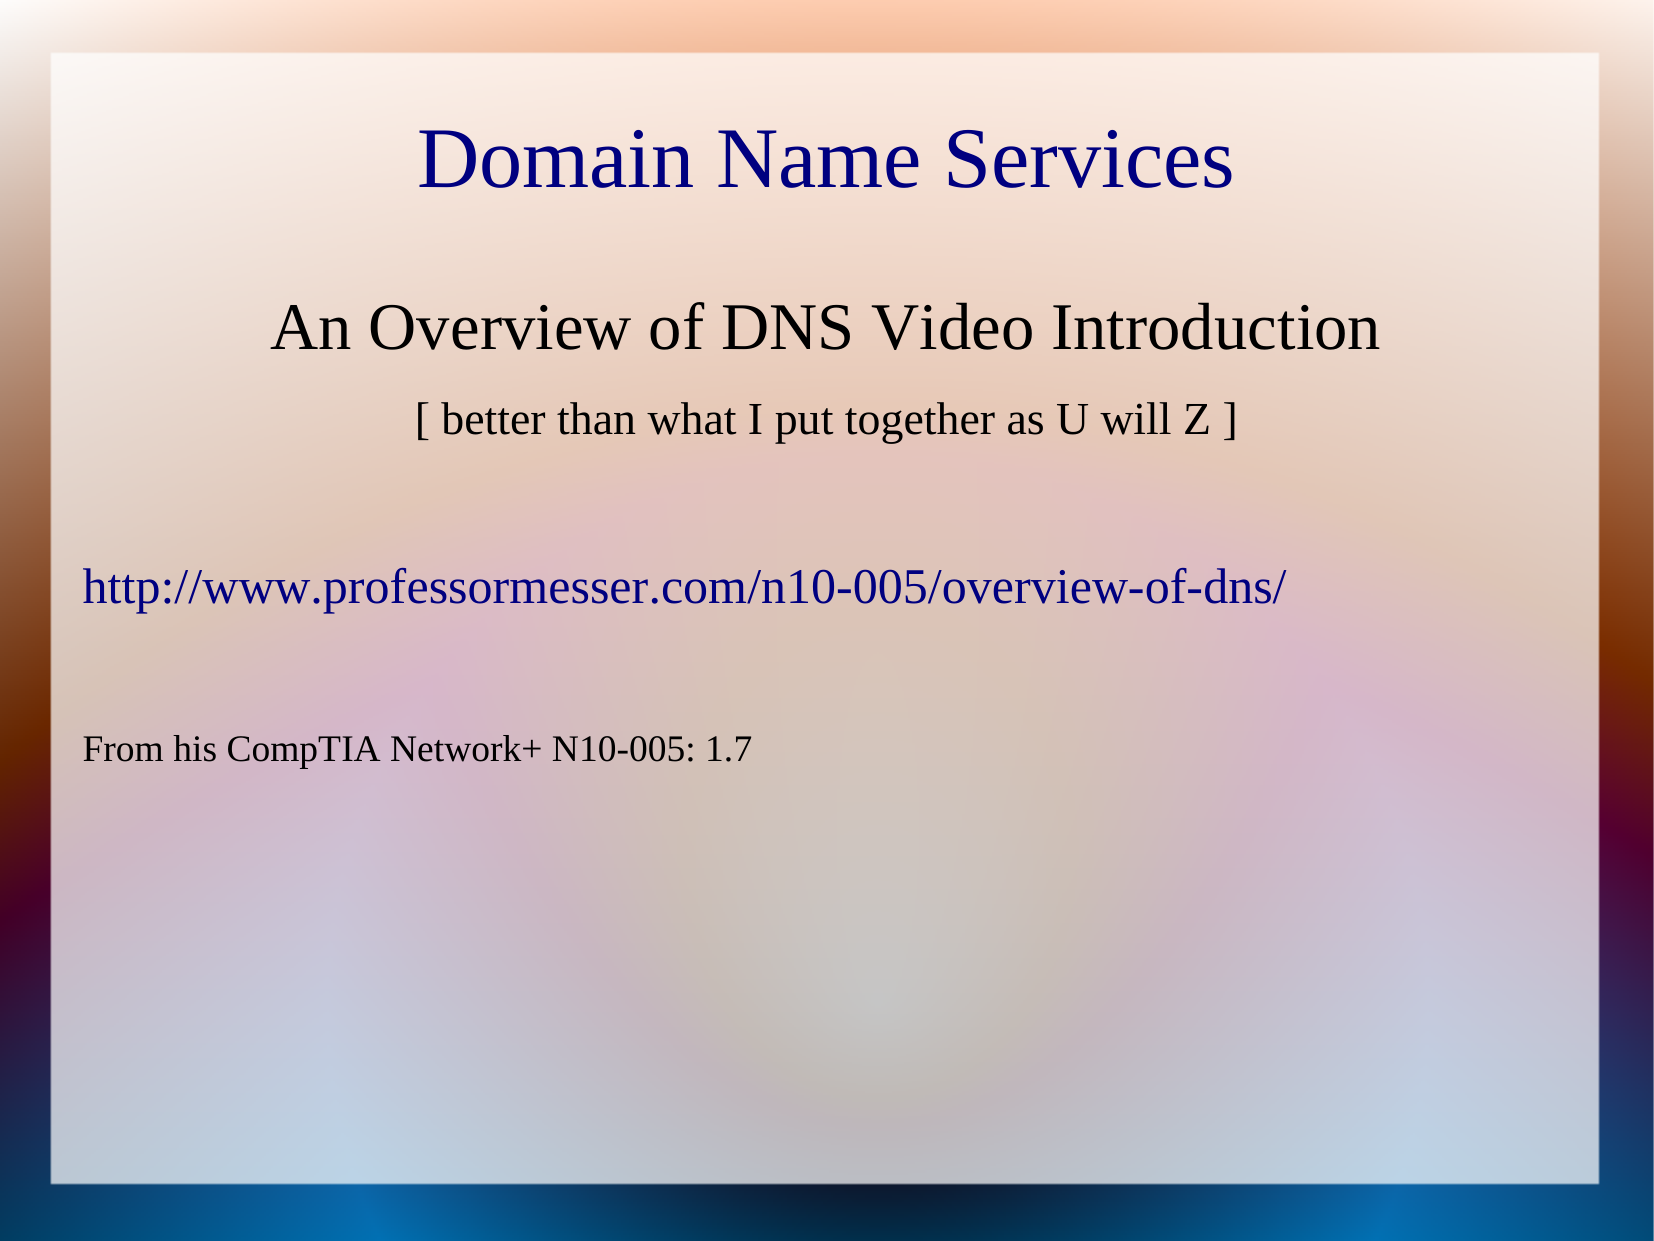

# Domain Name Services
An Overview of DNS Video Introduction
[ better than what I put together as U will Z ]
http://www.professormesser.com/n10-005/overview-of-dns/
From his CompTIA Network+ N10-005: 1.7